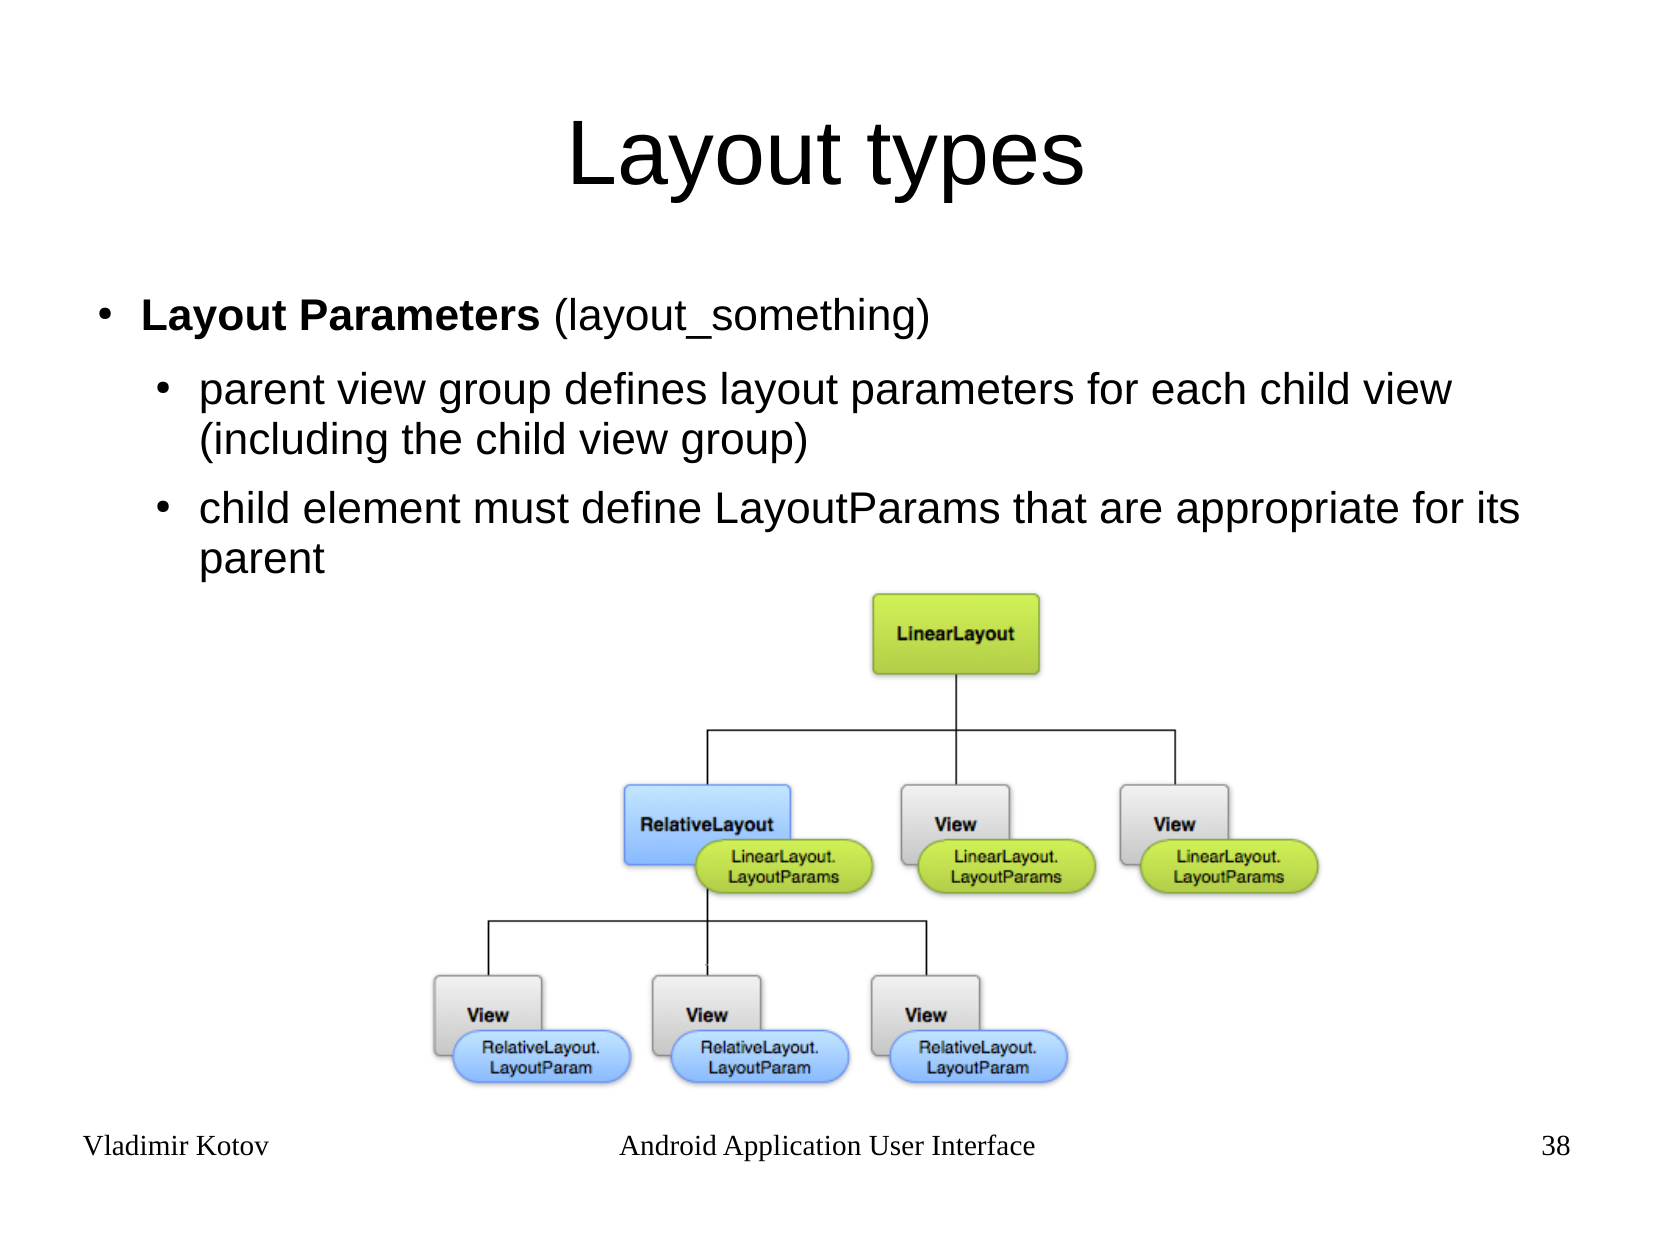

# Layout types
Layout Parameters (layout_something)
parent view group defines layout parameters for each child view (including the child view group)
child element must define LayoutParams that are appropriate for its parent
Vladimir Kotov
Android Application User Interface
38